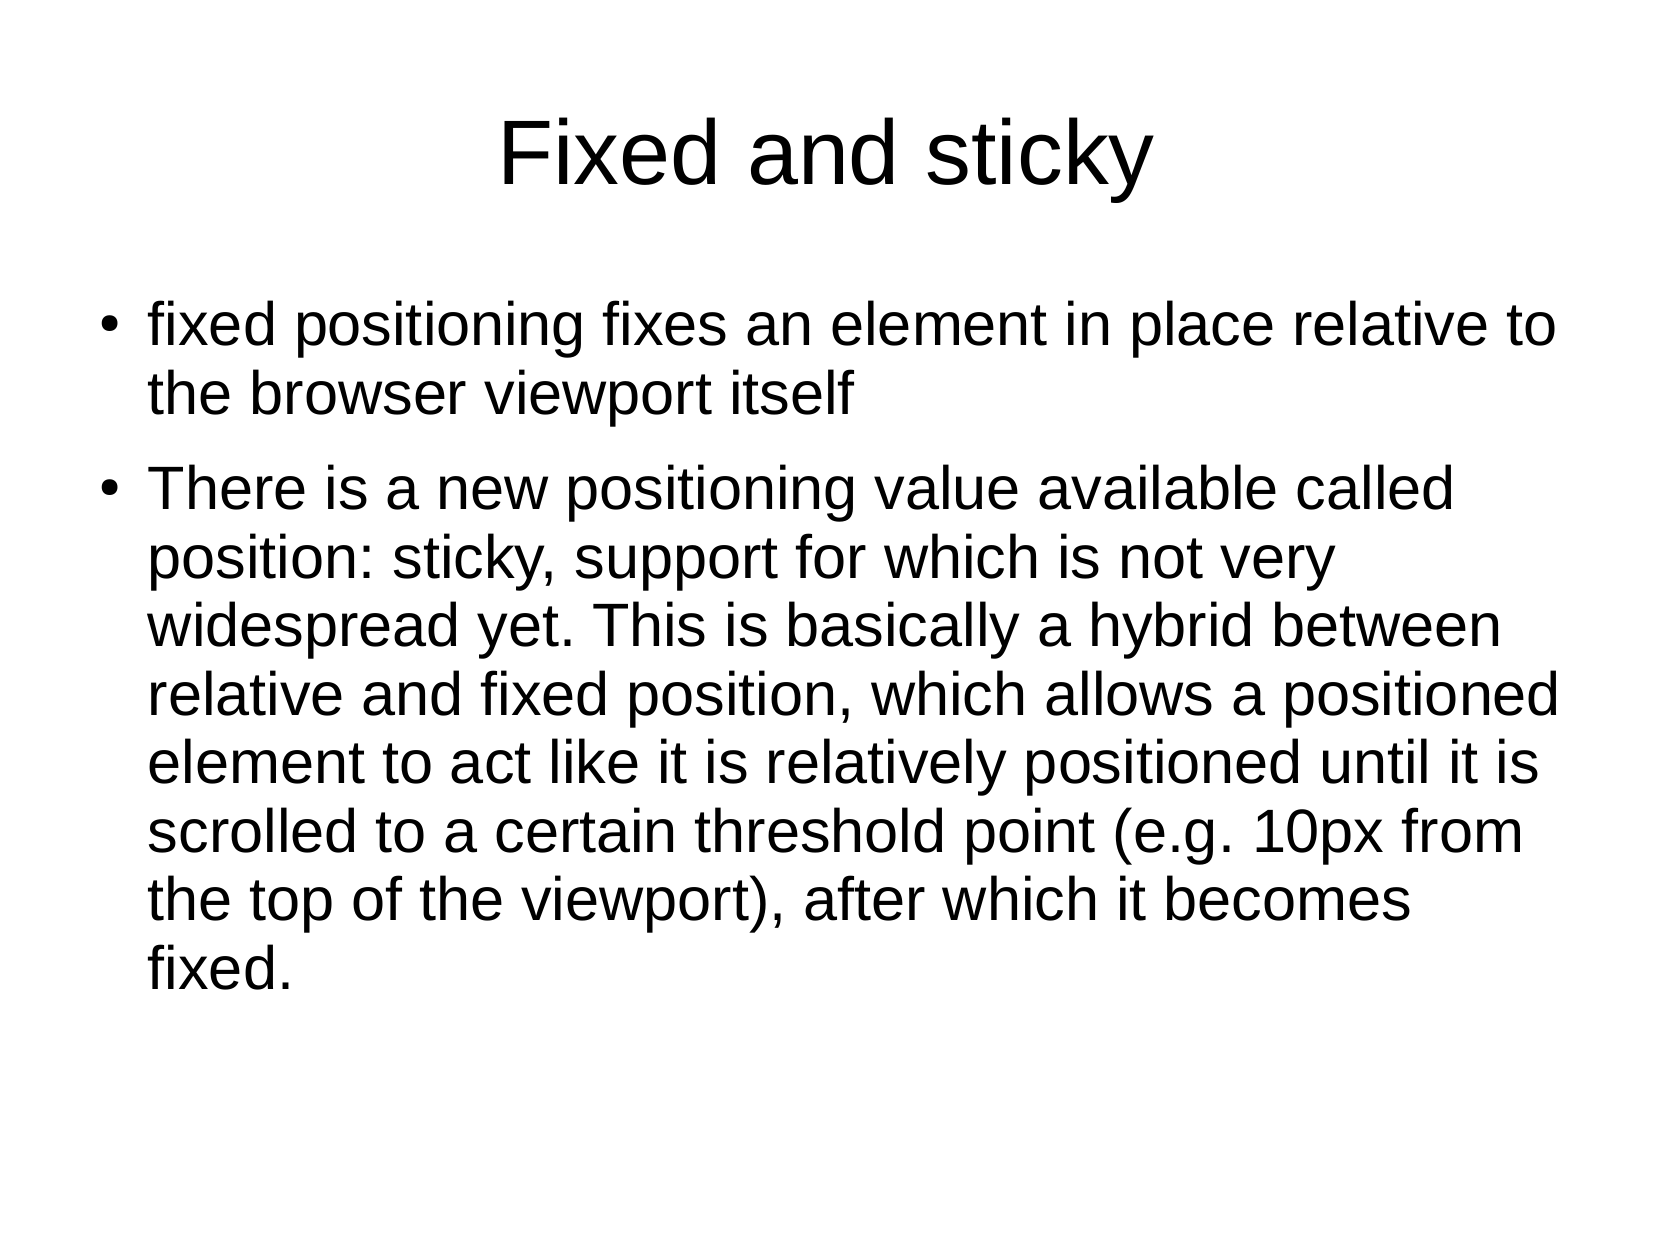

# Fixed and sticky
fixed positioning fixes an element in place relative to the browser viewport itself
There is a new positioning value available called position: sticky, support for which is not very widespread yet. This is basically a hybrid between relative and fixed position, which allows a positioned element to act like it is relatively positioned until it is scrolled to a certain threshold point (e.g. 10px from the top of the viewport), after which it becomes fixed.